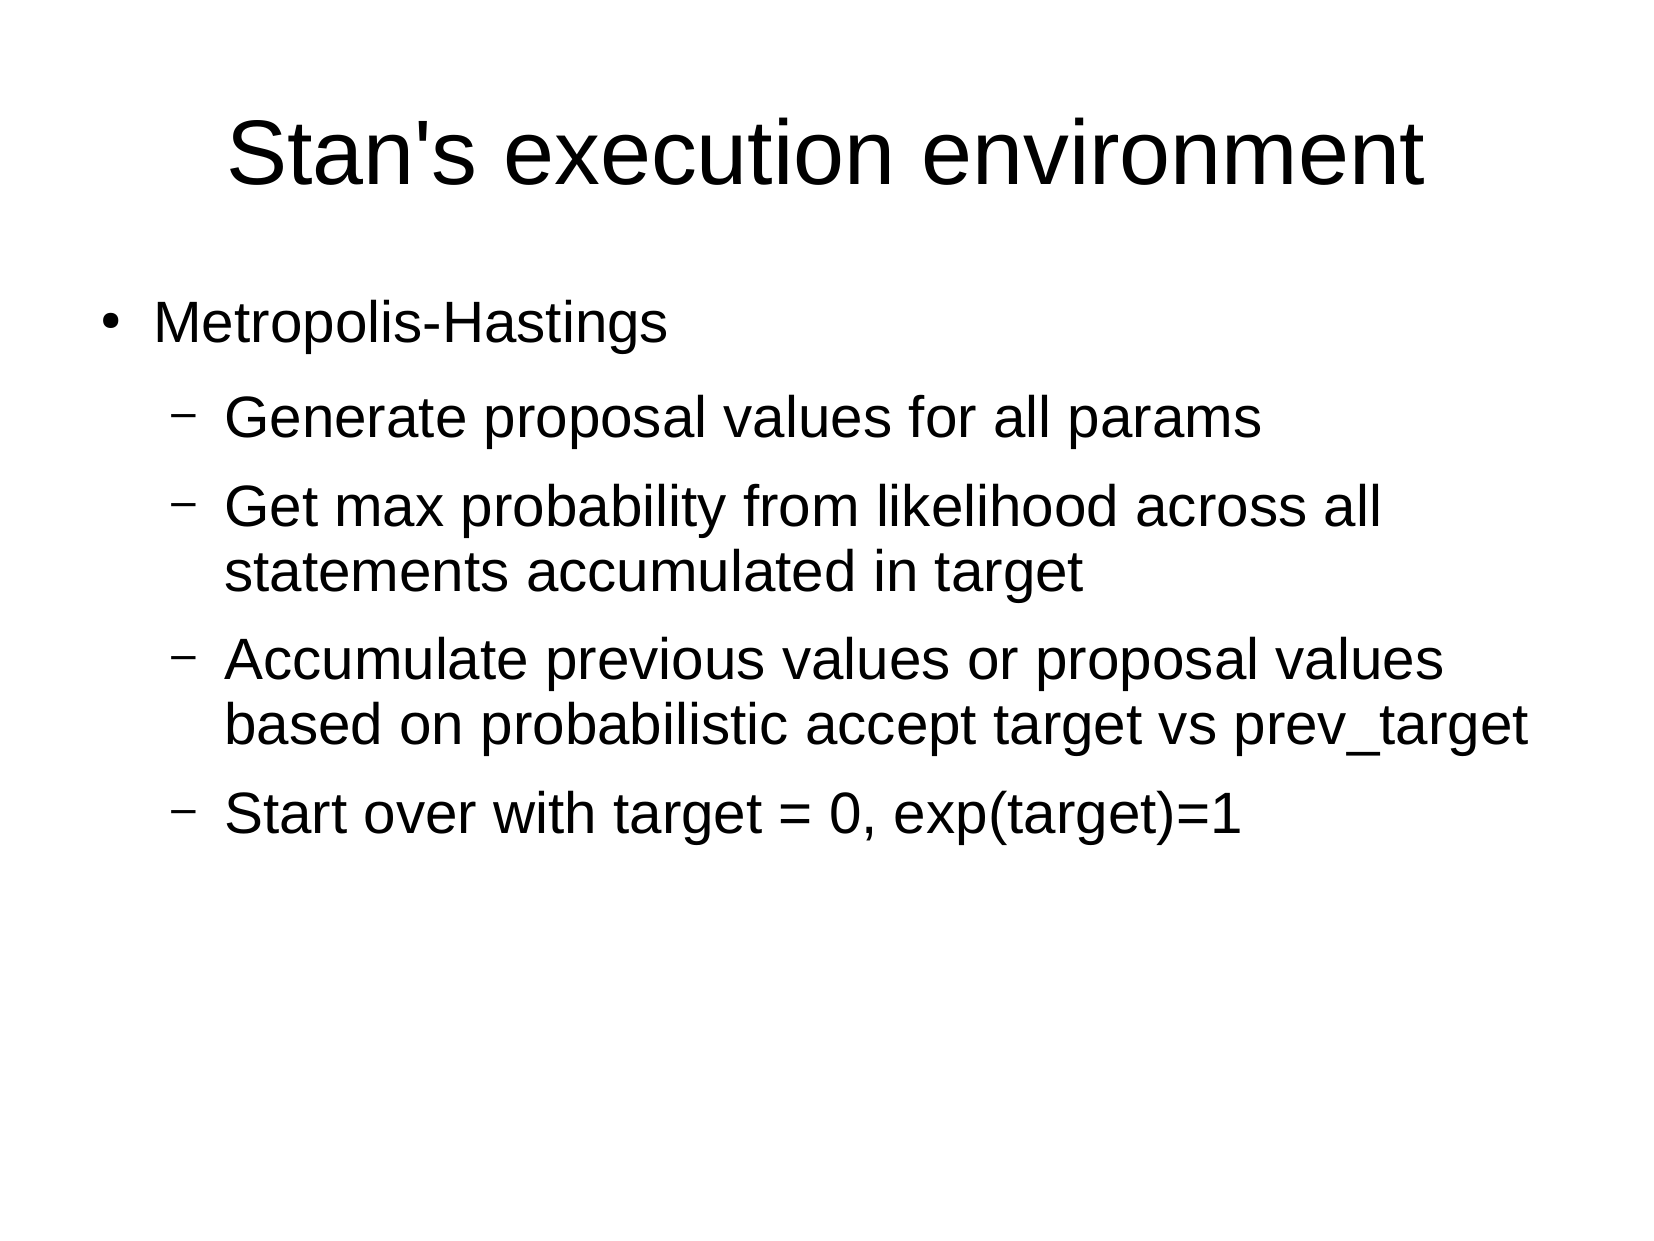

# Stan's execution environment
Metropolis-Hastings
Generate proposal values for all params
Get max probability from likelihood across all statements accumulated in target
Accumulate previous values or proposal values based on probabilistic accept target vs prev_target
Start over with target = 0, exp(target)=1